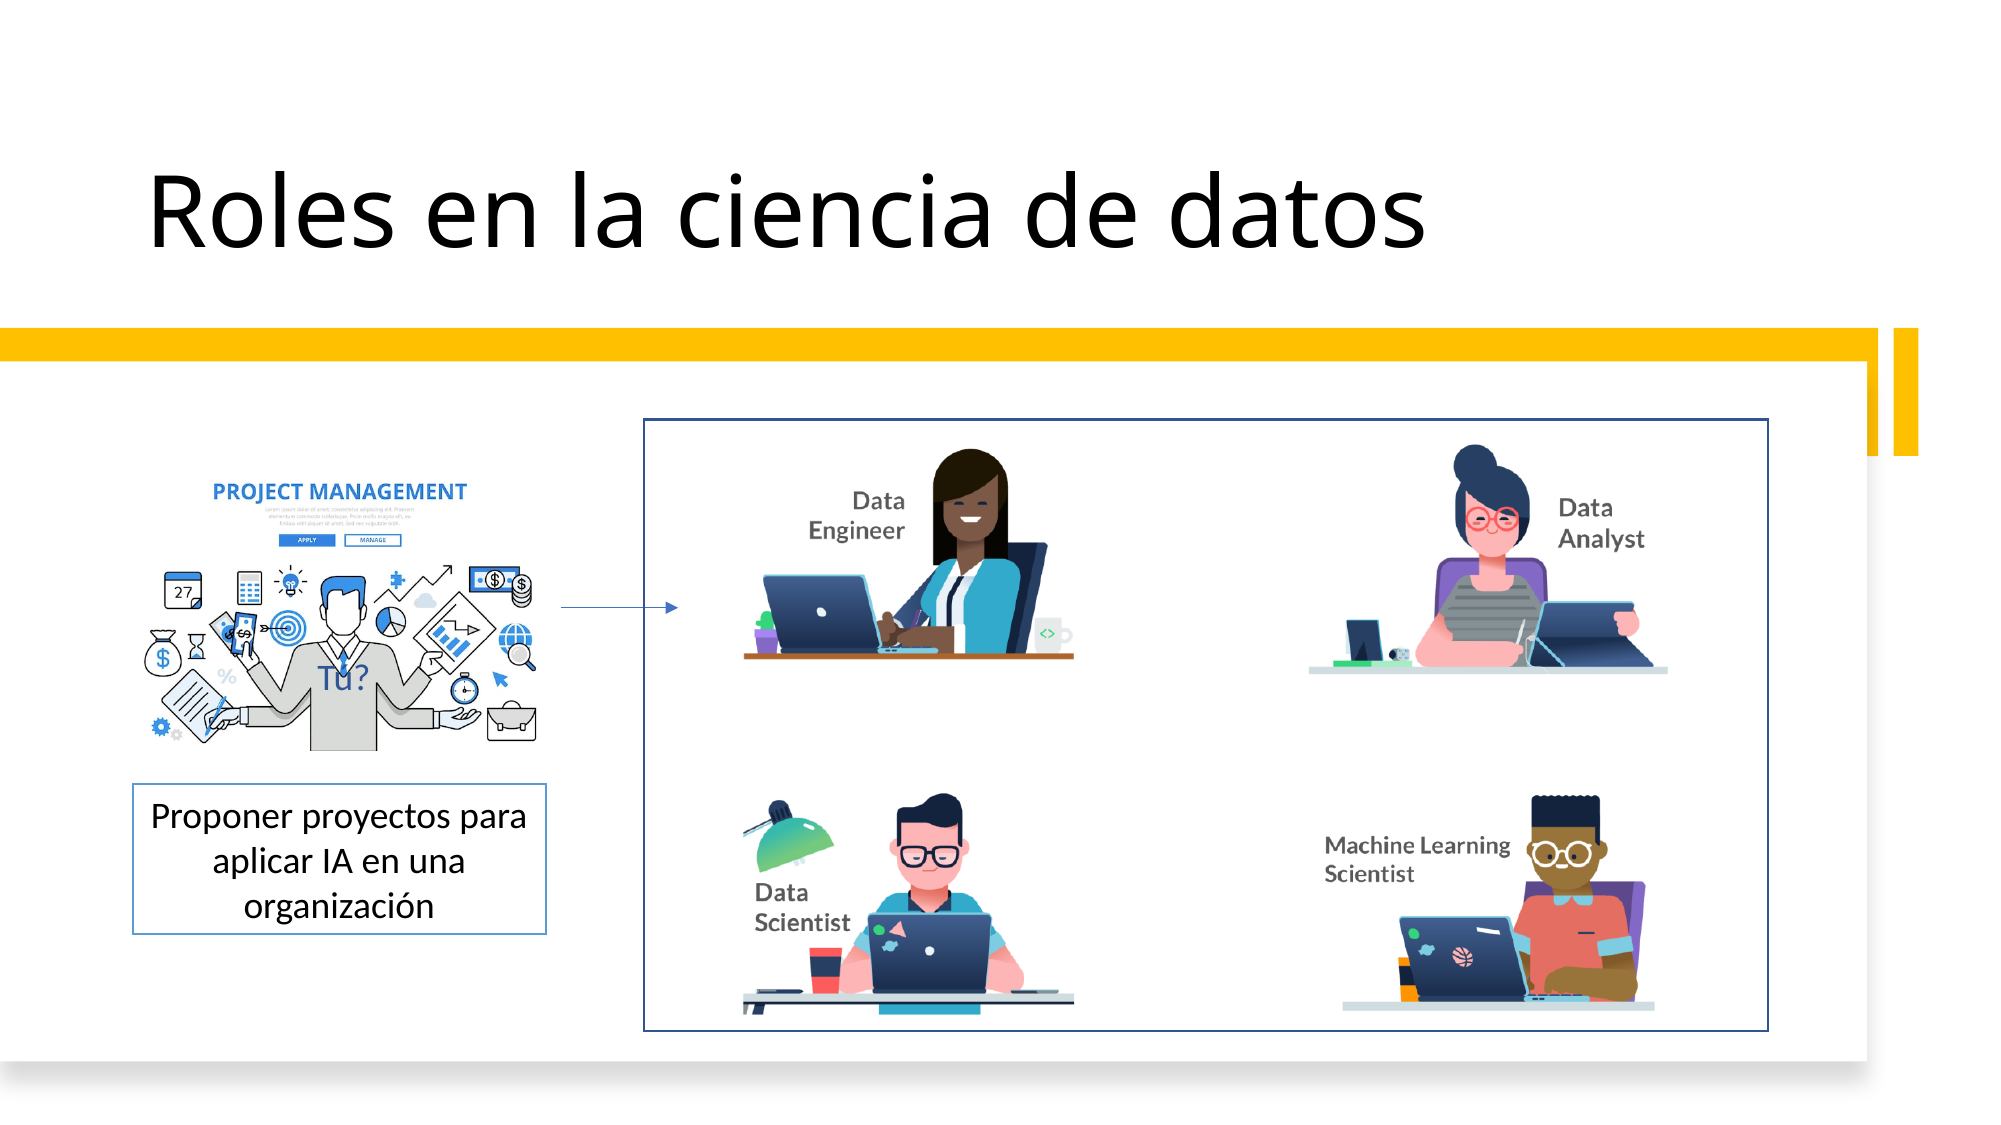

# Roles en la ciencia de datos
Tú?
Proponer proyectos para aplicar IA en una organización